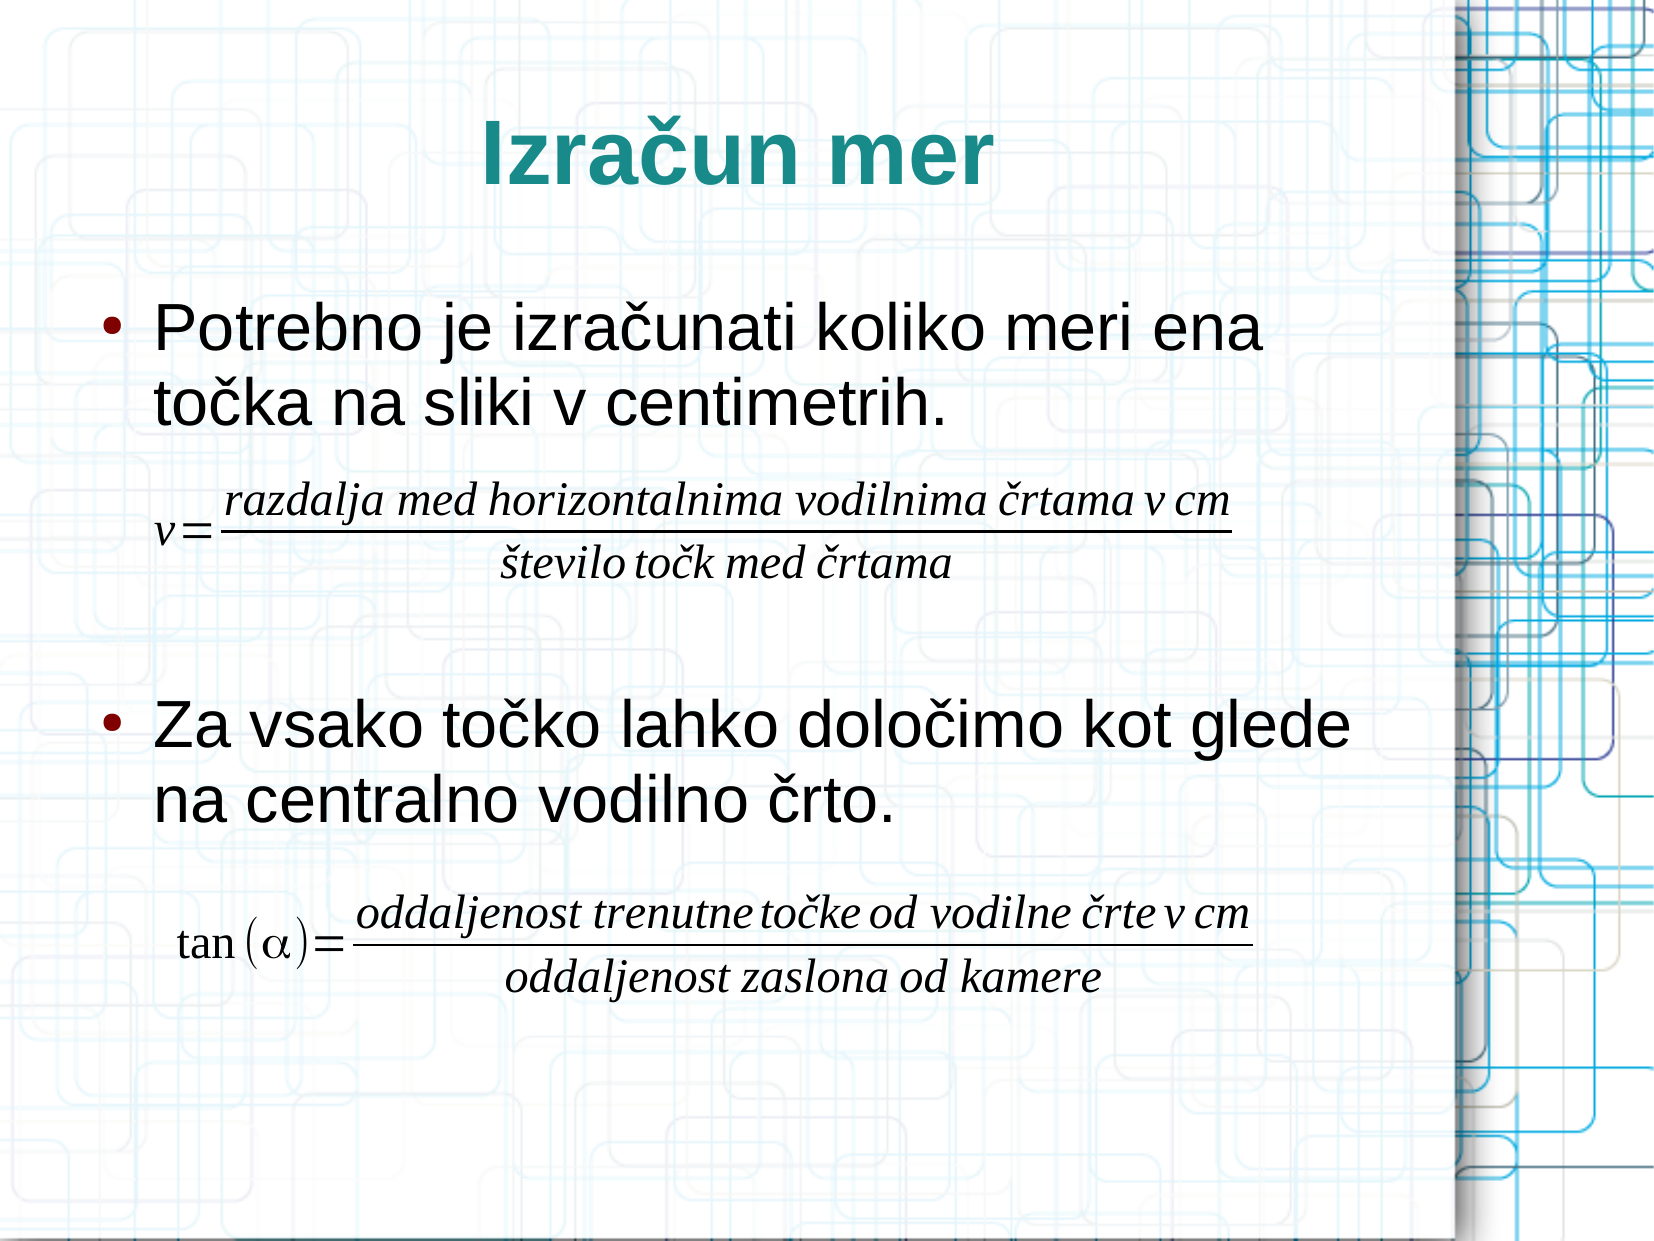

# Izračun mer
Potrebno je izračunati koliko meri ena točka na sliki v centimetrih.
Za vsako točko lahko določimo kot glede na centralno vodilno črto.